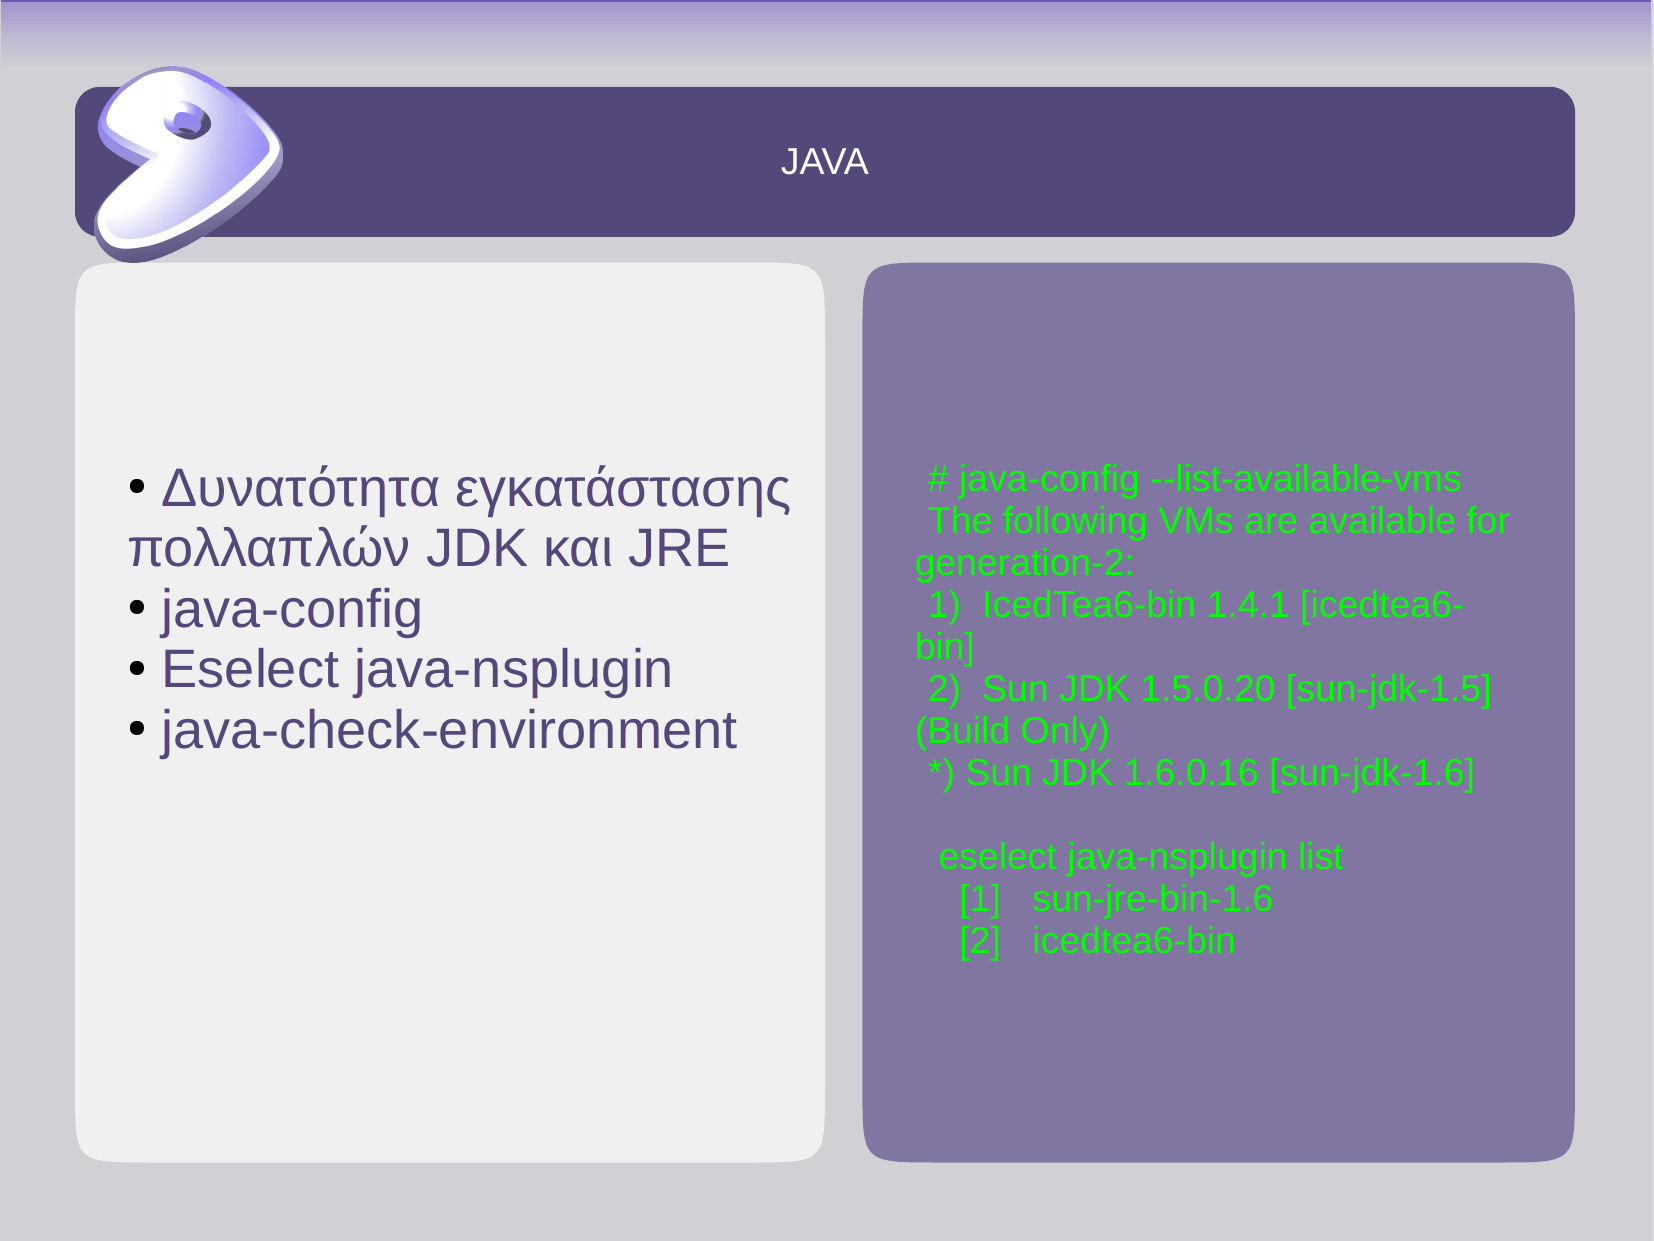

#
JAVA
 Δυνατότητα εγκατάστασης πολλαπλών JDK και JRE
 java-config
 Eselect java-nsplugin
 java-check-environment
# java-config --list-available-vms
The following VMs are available for generation-2:
1) IcedTea6-bin 1.4.1 [icedtea6-bin]
2) Sun JDK 1.5.0.20 [sun-jdk-1.5] (Build Only)
*) Sun JDK 1.6.0.16 [sun-jdk-1.6]
 eselect java-nsplugin list
 [1] sun-jre-bin-1.6
 [2] icedtea6-bin